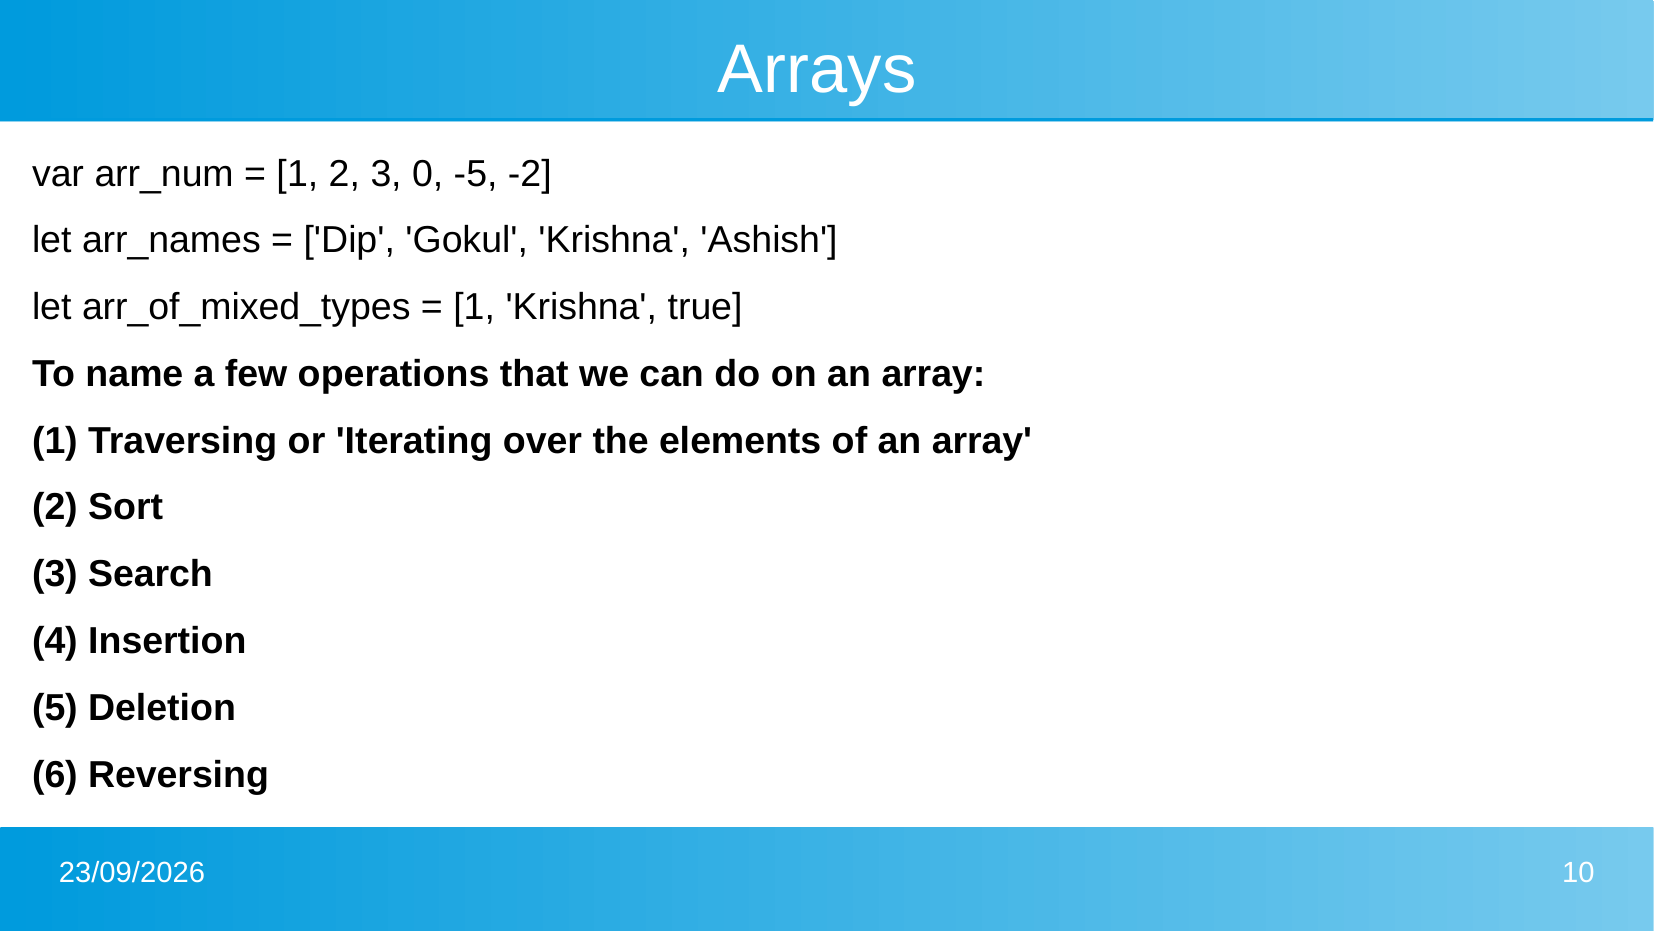

# Arrays
var arr_num = [1, 2, 3, 0, -5, -2]
let arr_names = ['Dip', 'Gokul', 'Krishna', 'Ashish']
let arr_of_mixed_types = [1, 'Krishna', true]
To name a few operations that we can do on an array:
(1) Traversing or 'Iterating over the elements of an array'
(2) Sort
(3) Search
(4) Insertion
(5) Deletion
(6) Reversing
10